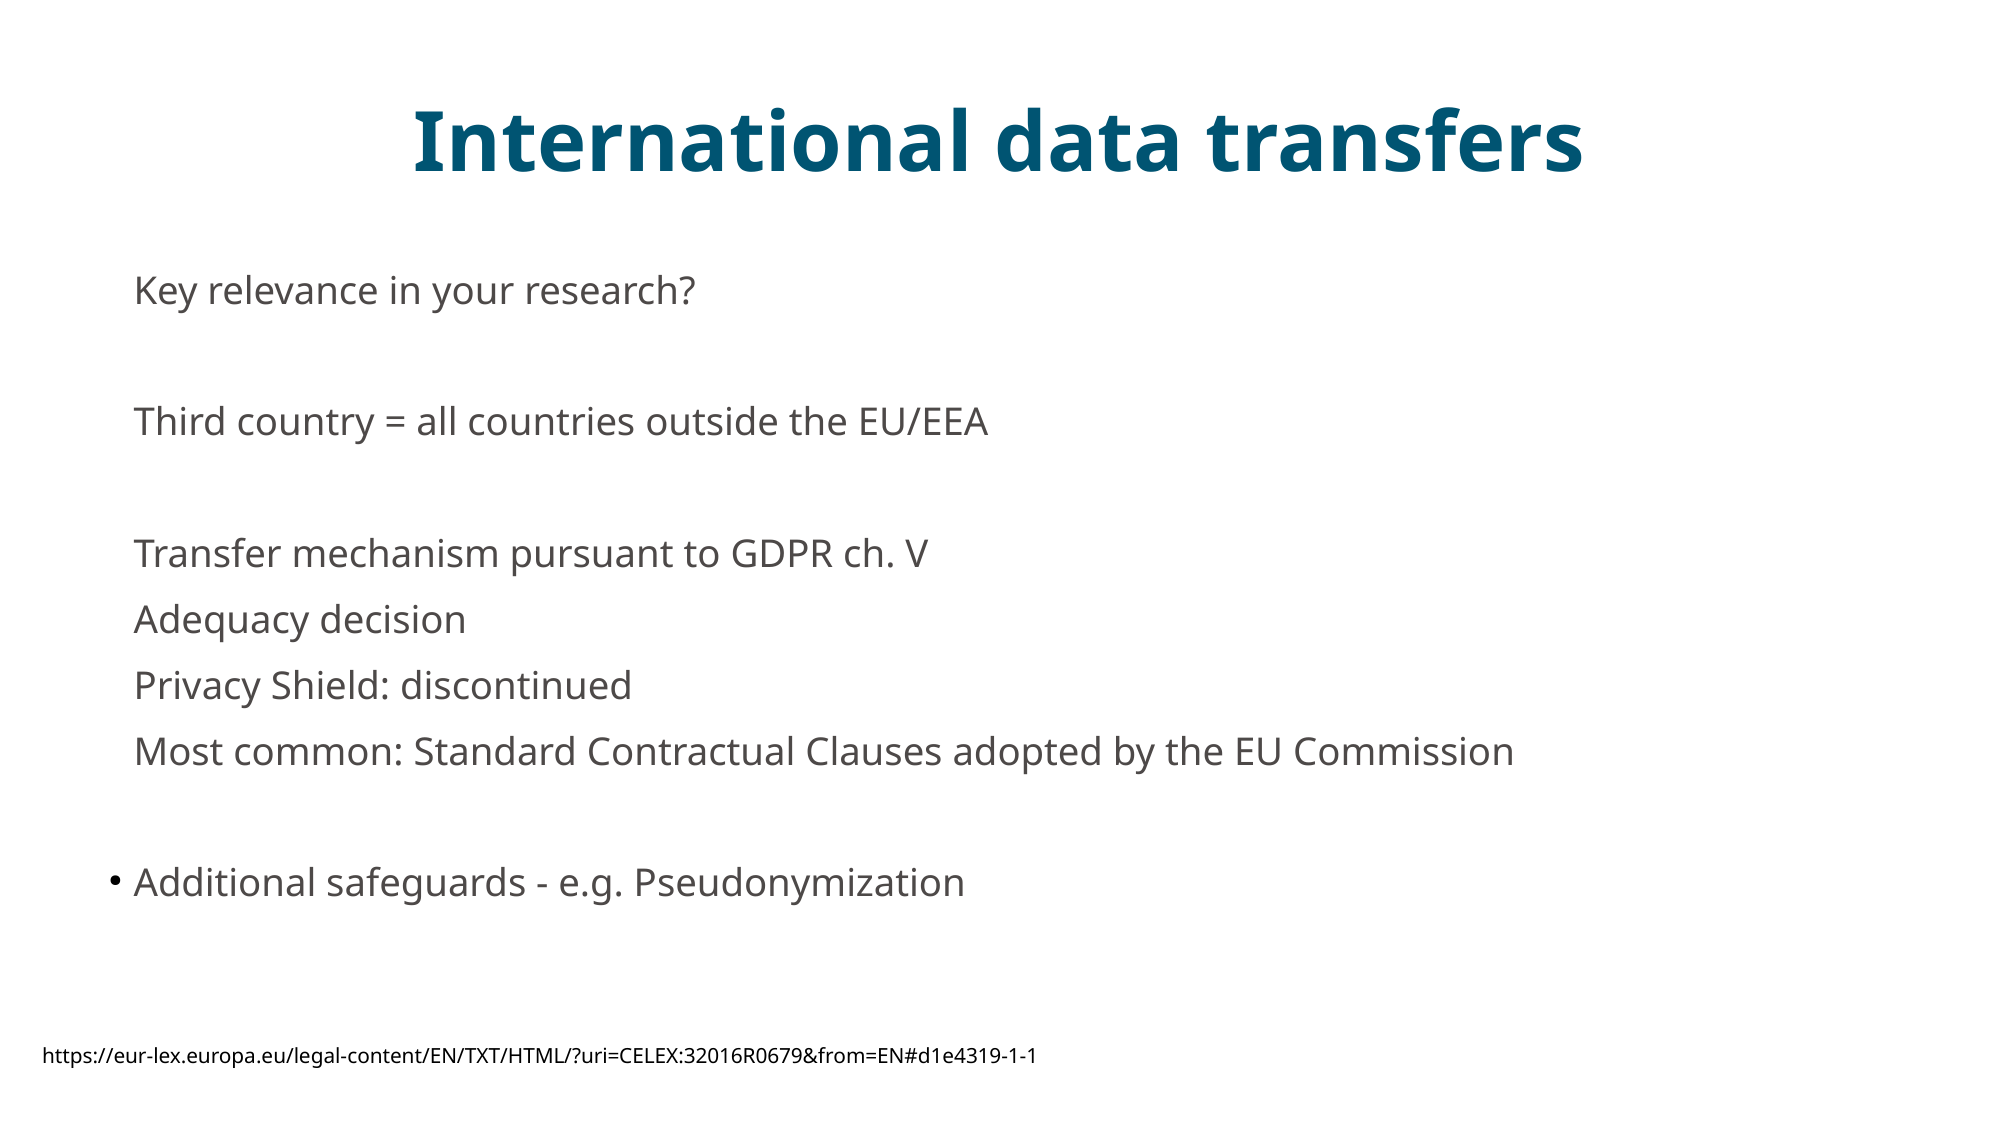

# International data transfers
Key relevance in your research?
Third country = all countries outside the EU/EEA
Transfer mechanism pursuant to GDPR ch. V
Adequacy decision
Privacy Shield: discontinued
Most common: Standard Contractual Clauses adopted by the EU Commission
Additional safeguards - e.g. Pseudonymization
https://eur-lex.europa.eu/legal-content/EN/TXT/HTML/?uri=CELEX:32016R0679&from=EN#d1e4319-1-1